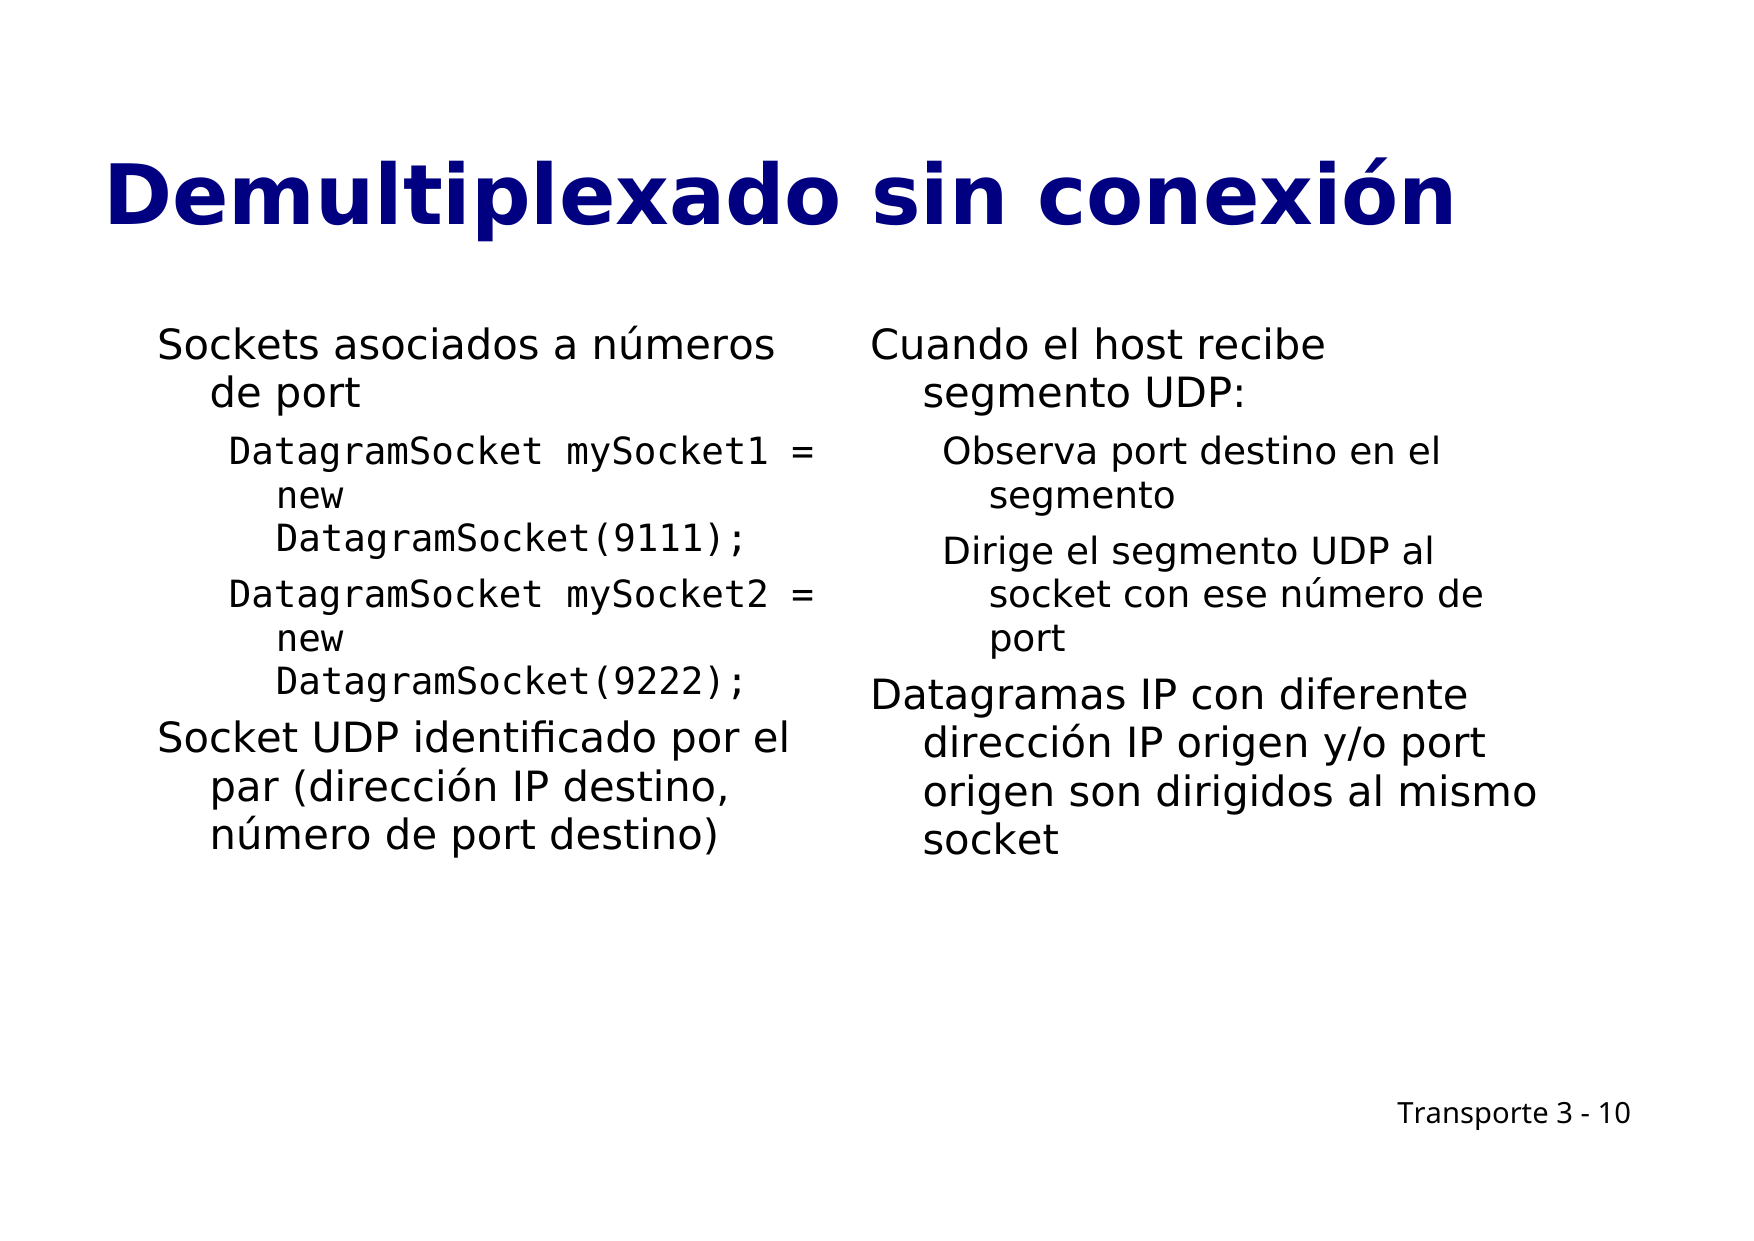

# Demultiplexado sin conexión
Sockets asociados a números de port
DatagramSocket mySocket1 = new DatagramSocket(9111);
DatagramSocket mySocket2 = new DatagramSocket(9222);
Socket UDP identificado por el par (dirección IP destino, número de port destino)
Cuando el host recibe segmento UDP:
Observa port destino en el segmento
Dirige el segmento UDP al socket con ese número de port
Datagramas IP con diferente dirección IP origen y/o port origen son dirigidos al mismo socket